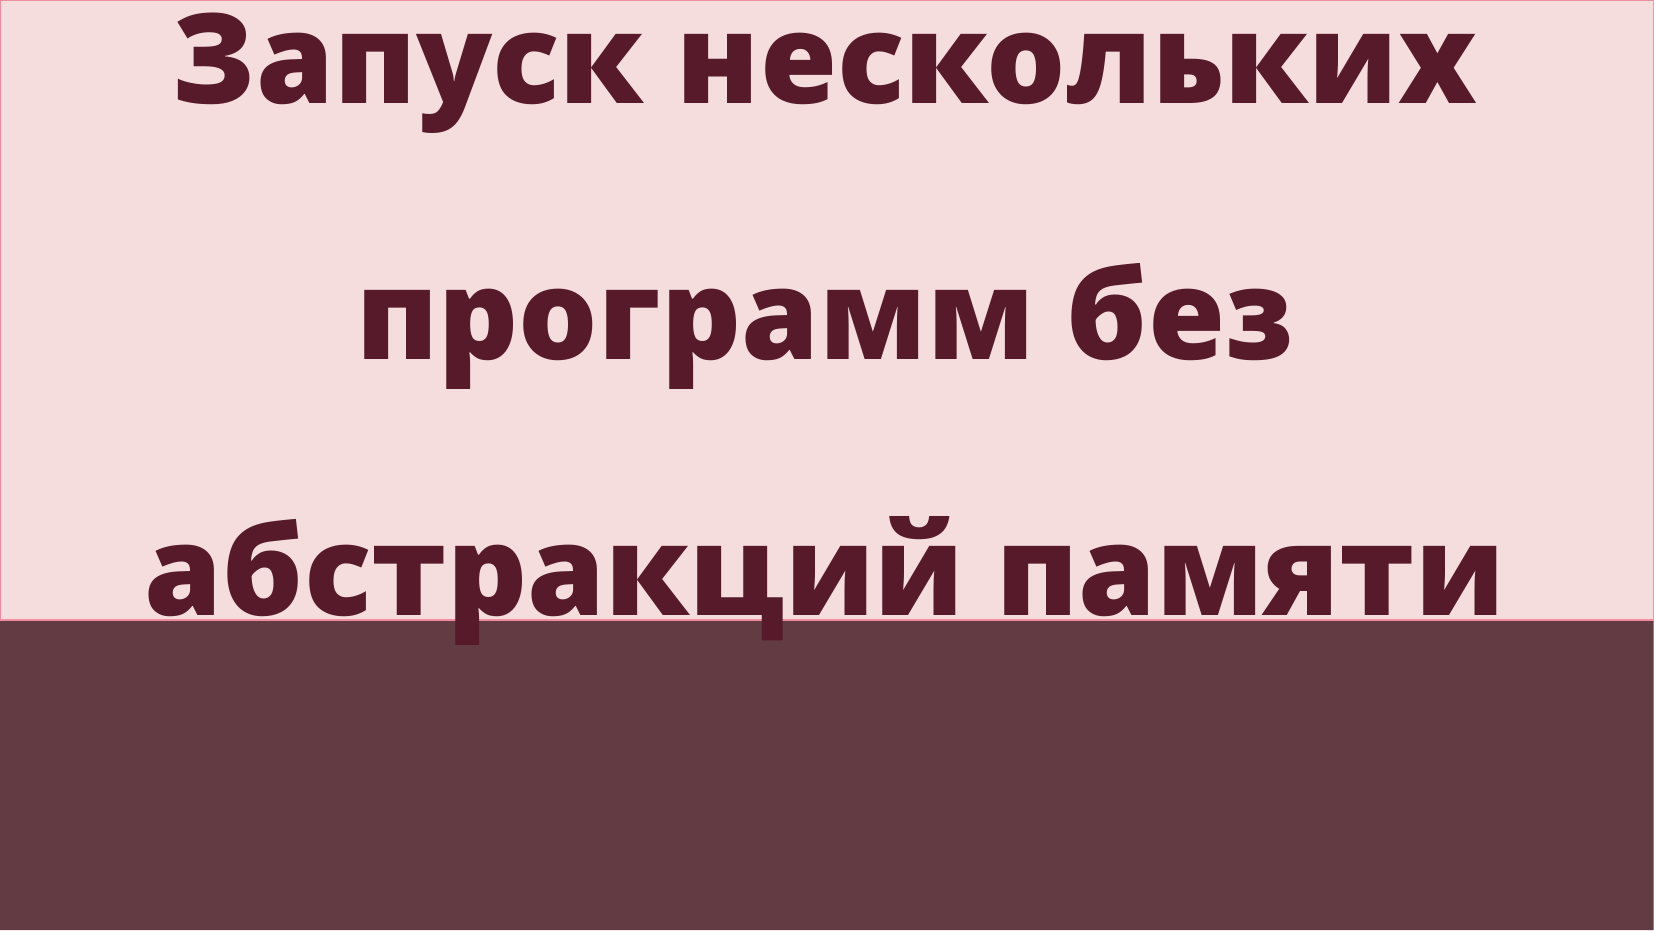

# Запуск нескольких программ без абстракций памяти